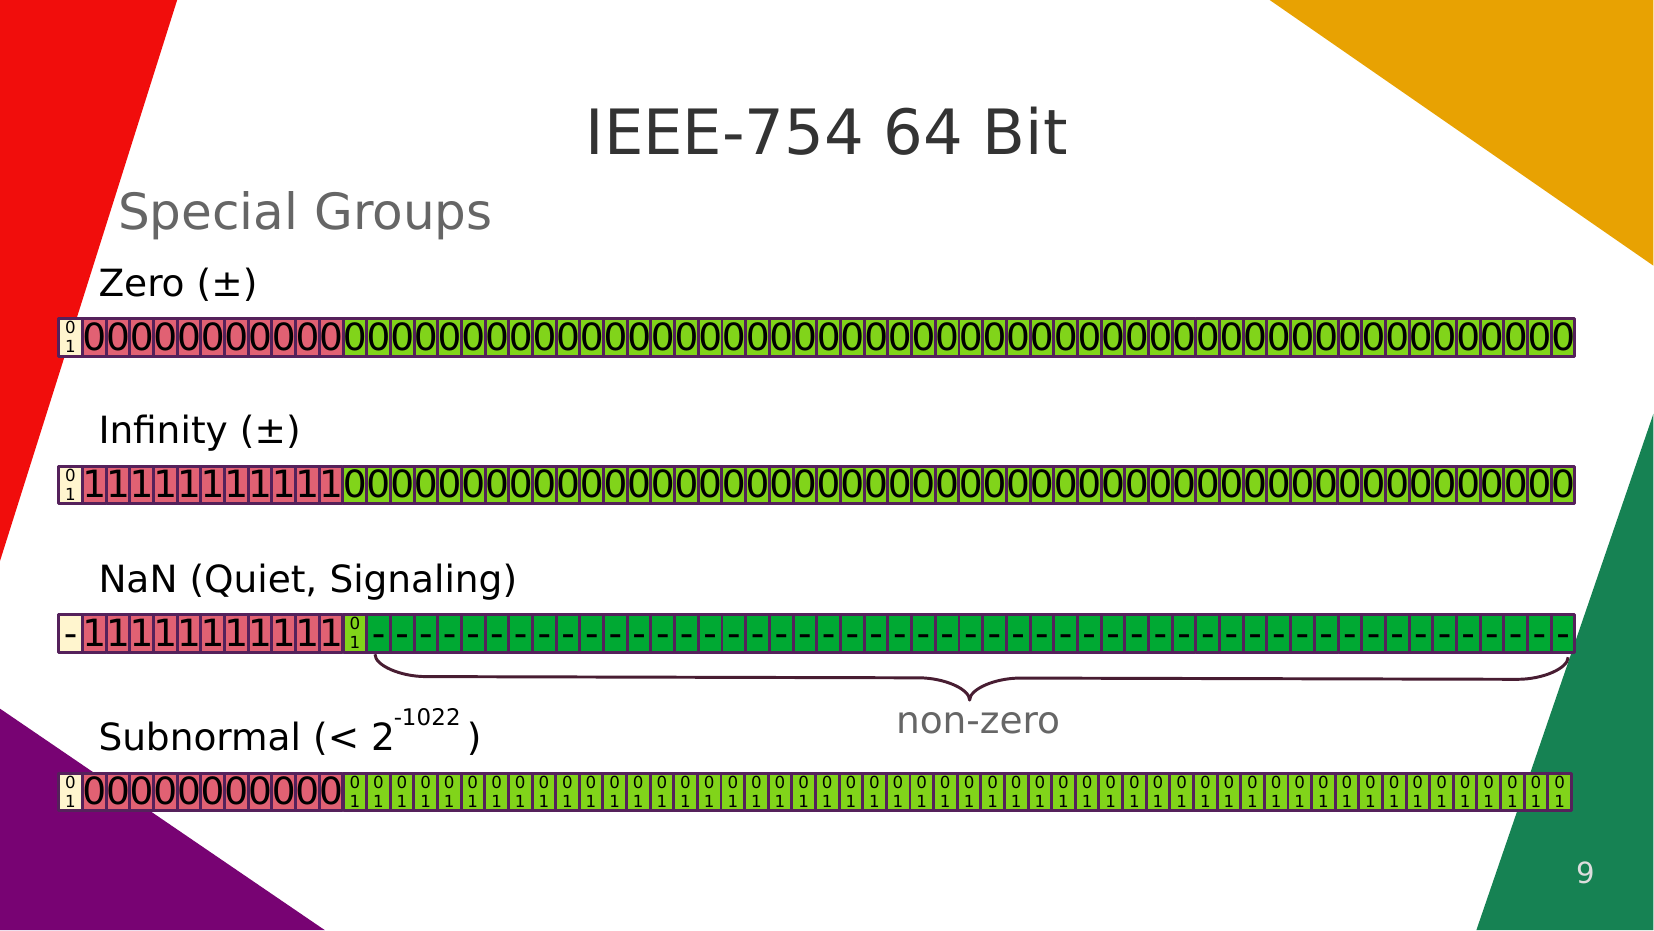

# IEEE-754 64 Bit
Special Groups
Zero (±)
0
1
0
0
0
0
0
0
0
0
0
0
0
0
0
0
0
0
0
0
0
0
0
0
0
0
0
0
0
0
0
0
0
0
0
0
0
0
0
0
0
0
0
0
0
0
0
0
0
0
0
0
0
0
0
0
0
0
0
0
0
0
0
0
0
Infinity (±)
0
1
1
1
1
1
1
1
1
1
1
1
1
0
0
0
0
0
0
0
0
0
0
0
0
0
0
0
0
0
0
0
0
0
0
0
0
0
0
0
0
0
0
0
0
0
0
0
0
0
0
0
0
0
0
0
0
0
0
0
0
0
0
0
0
NaN (Quiet, Signaling)
-
1
1
1
1
1
1
1
1
1
1
1
0
1
-
-
-
-
-
-
-
-
-
-
-
-
-
-
-
-
-
-
-
-
-
-
-
-
-
-
-
-
-
-
-
-
-
-
-
-
-
-
-
-
-
-
-
-
-
-
-
-
-
-
-
non-zero
-1022
Subnormal (< 2 )
0
1
0
0
0
0
0
0
0
0
0
0
0
0
1
0
1
0
1
0
1
0
1
0
1
0
1
0
1
0
1
0
1
0
1
0
1
0
1
0
1
0
1
0
1
0
1
0
1
0
1
0
1
0
1
0
1
0
1
0
1
0
1
0
1
0
1
0
1
0
1
0
1
0
1
0
1
0
1
0
1
0
1
0
1
0
1
0
1
0
1
0
1
0
1
0
1
0
1
0
1
0
1
0
1
0
1
0
1
0
1
0
1
0
1
0
1
9